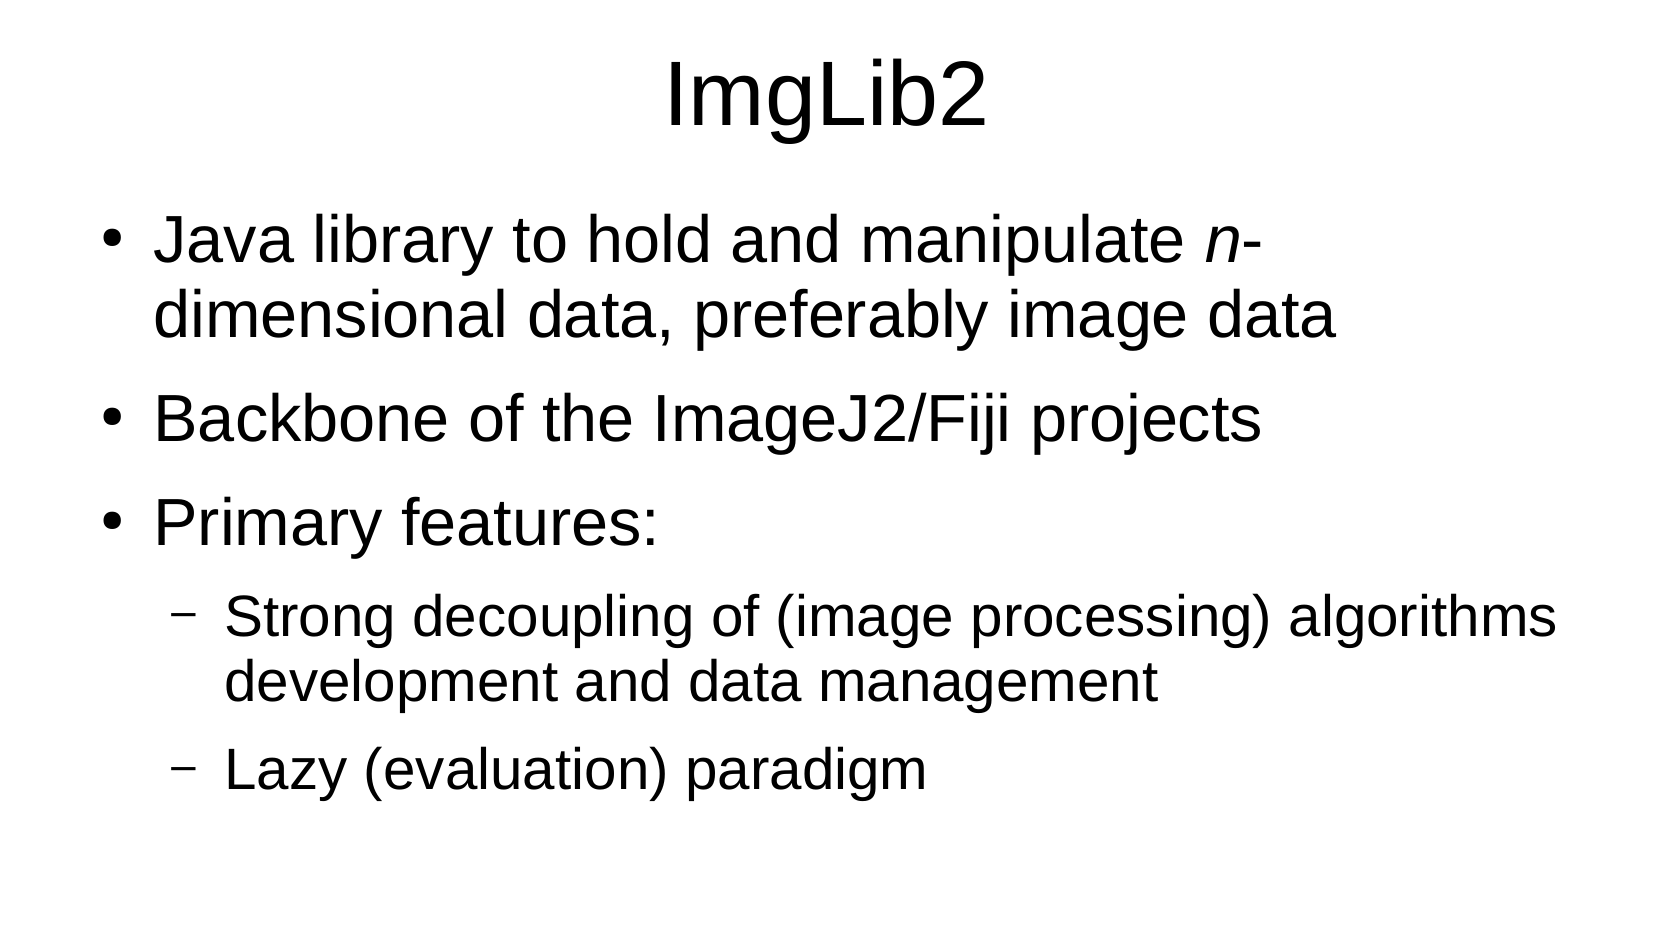

# ImgLib2
Java library to hold and manipulate n-dimensional data, preferably image data
Backbone of the ImageJ2/Fiji projects
Primary features:
Strong decoupling of (image processing) algorithms development and data management
Lazy (evaluation) paradigm